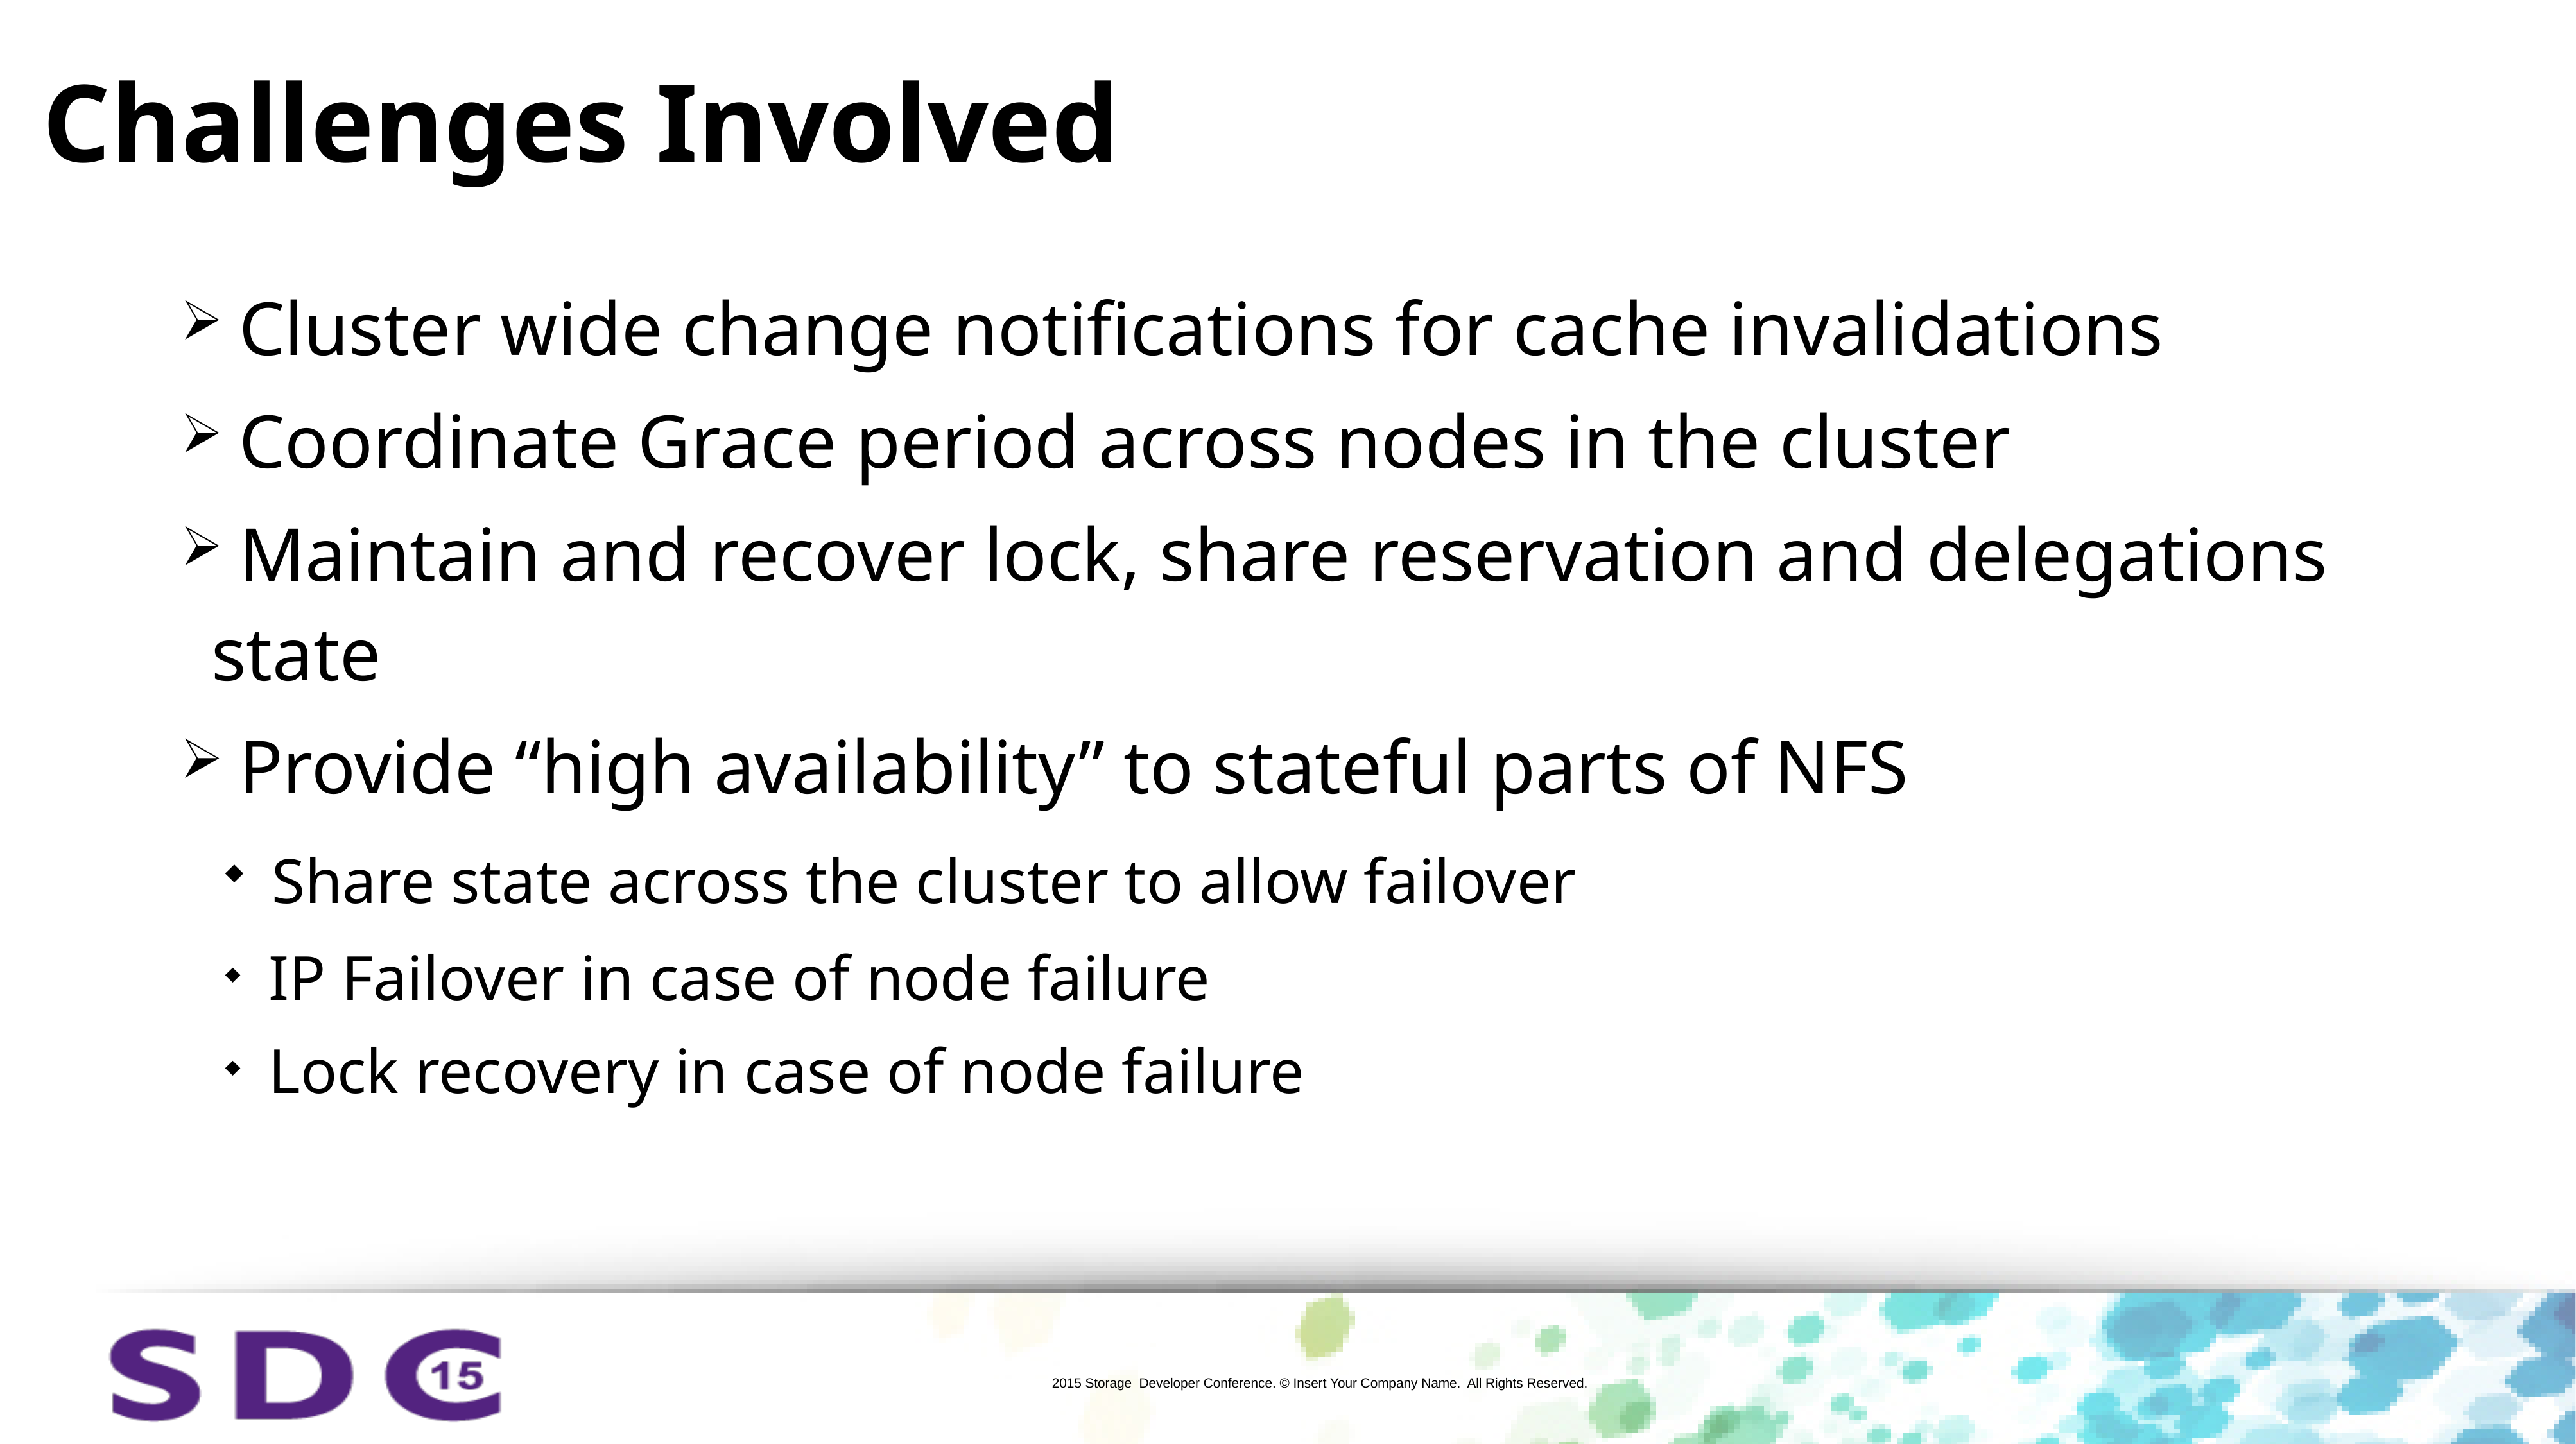

# Challenges Involved
 Cluster wide change notifications for cache invalidations
 Coordinate Grace period across nodes in the cluster
 Maintain and recover lock, share reservation and delegations state
 Provide “high availability” to stateful parts of NFS
 Share state across the cluster to allow failover
 IP Failover in case of node failure
 Lock recovery in case of node failure